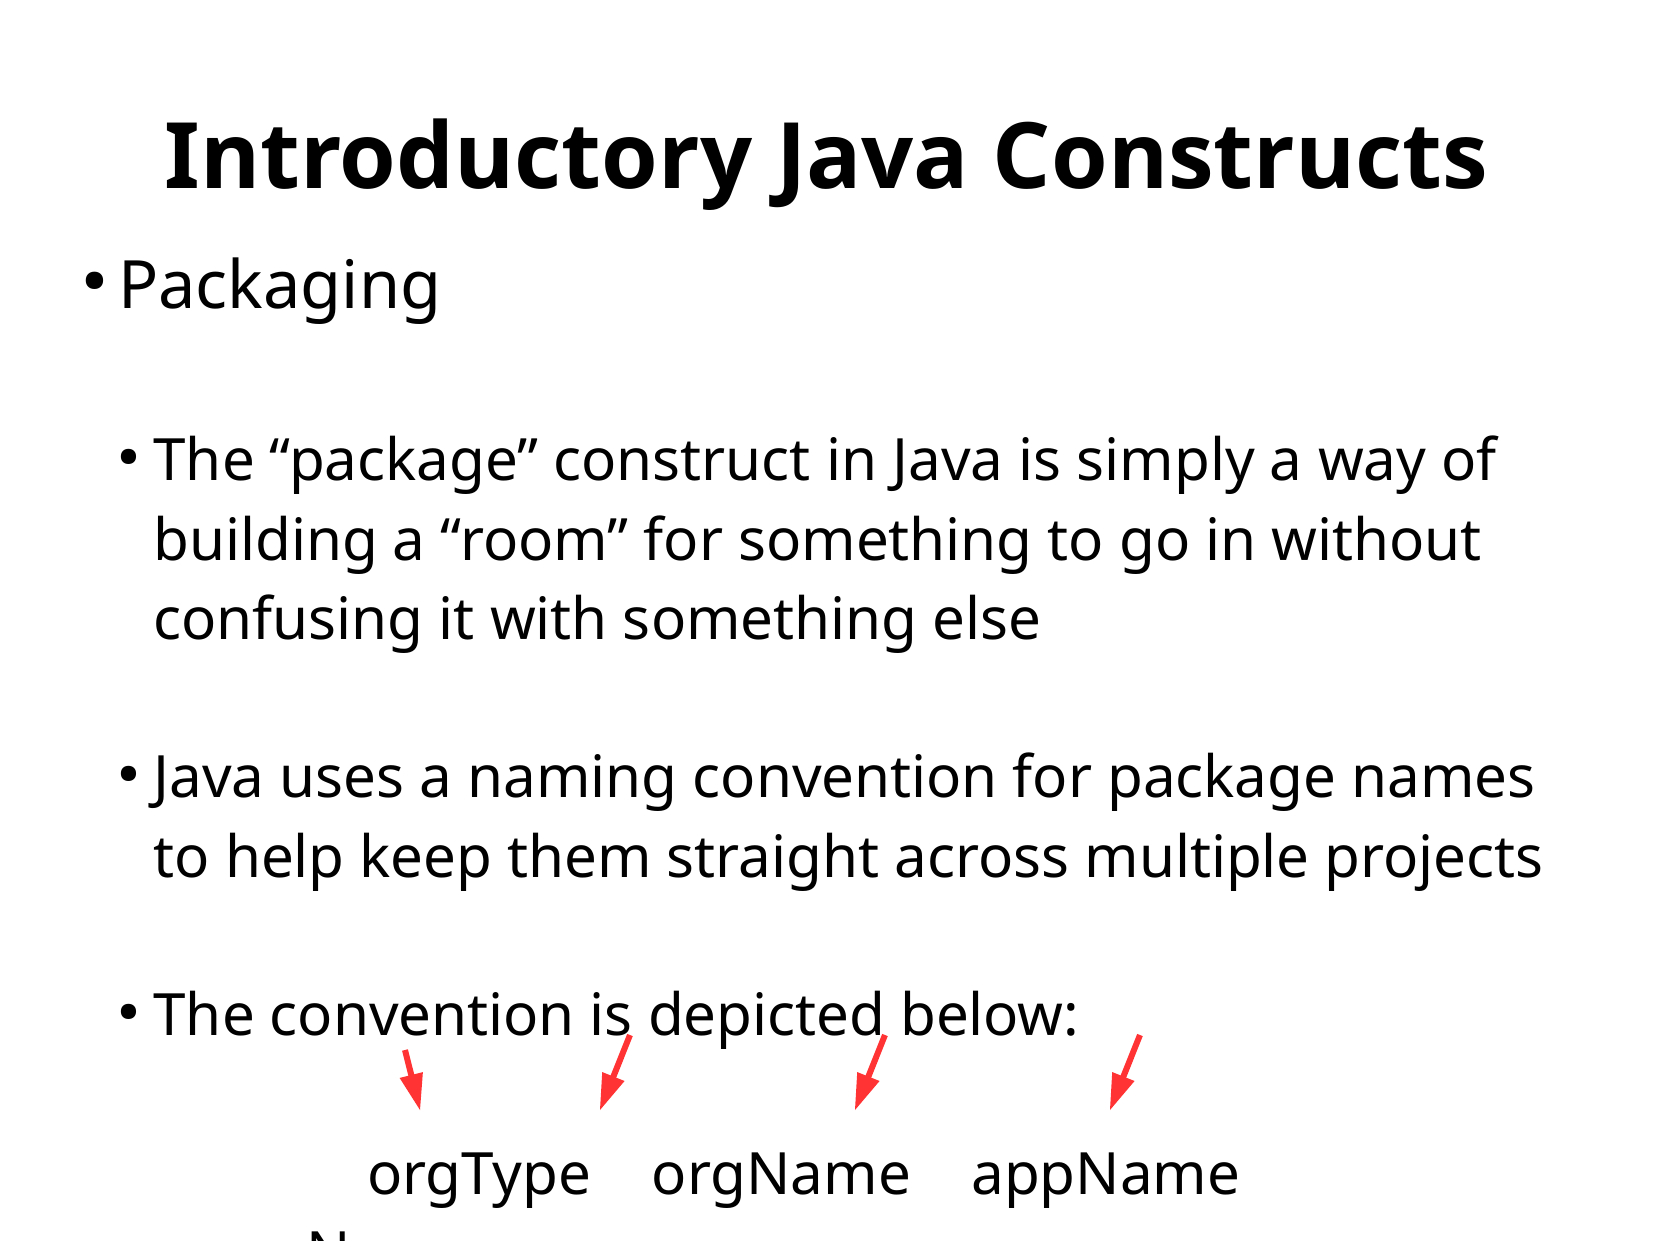

# Introductory Java Constructs
Packaging
The “package” construct in Java is simply a way of building a “room” for something to go in without confusing it with something else
Java uses a naming convention for package names to help keep them straight across multiple projects
The convention is depicted below:
 orgType orgName appName compName
package org.ftc11587.helloworld.main;